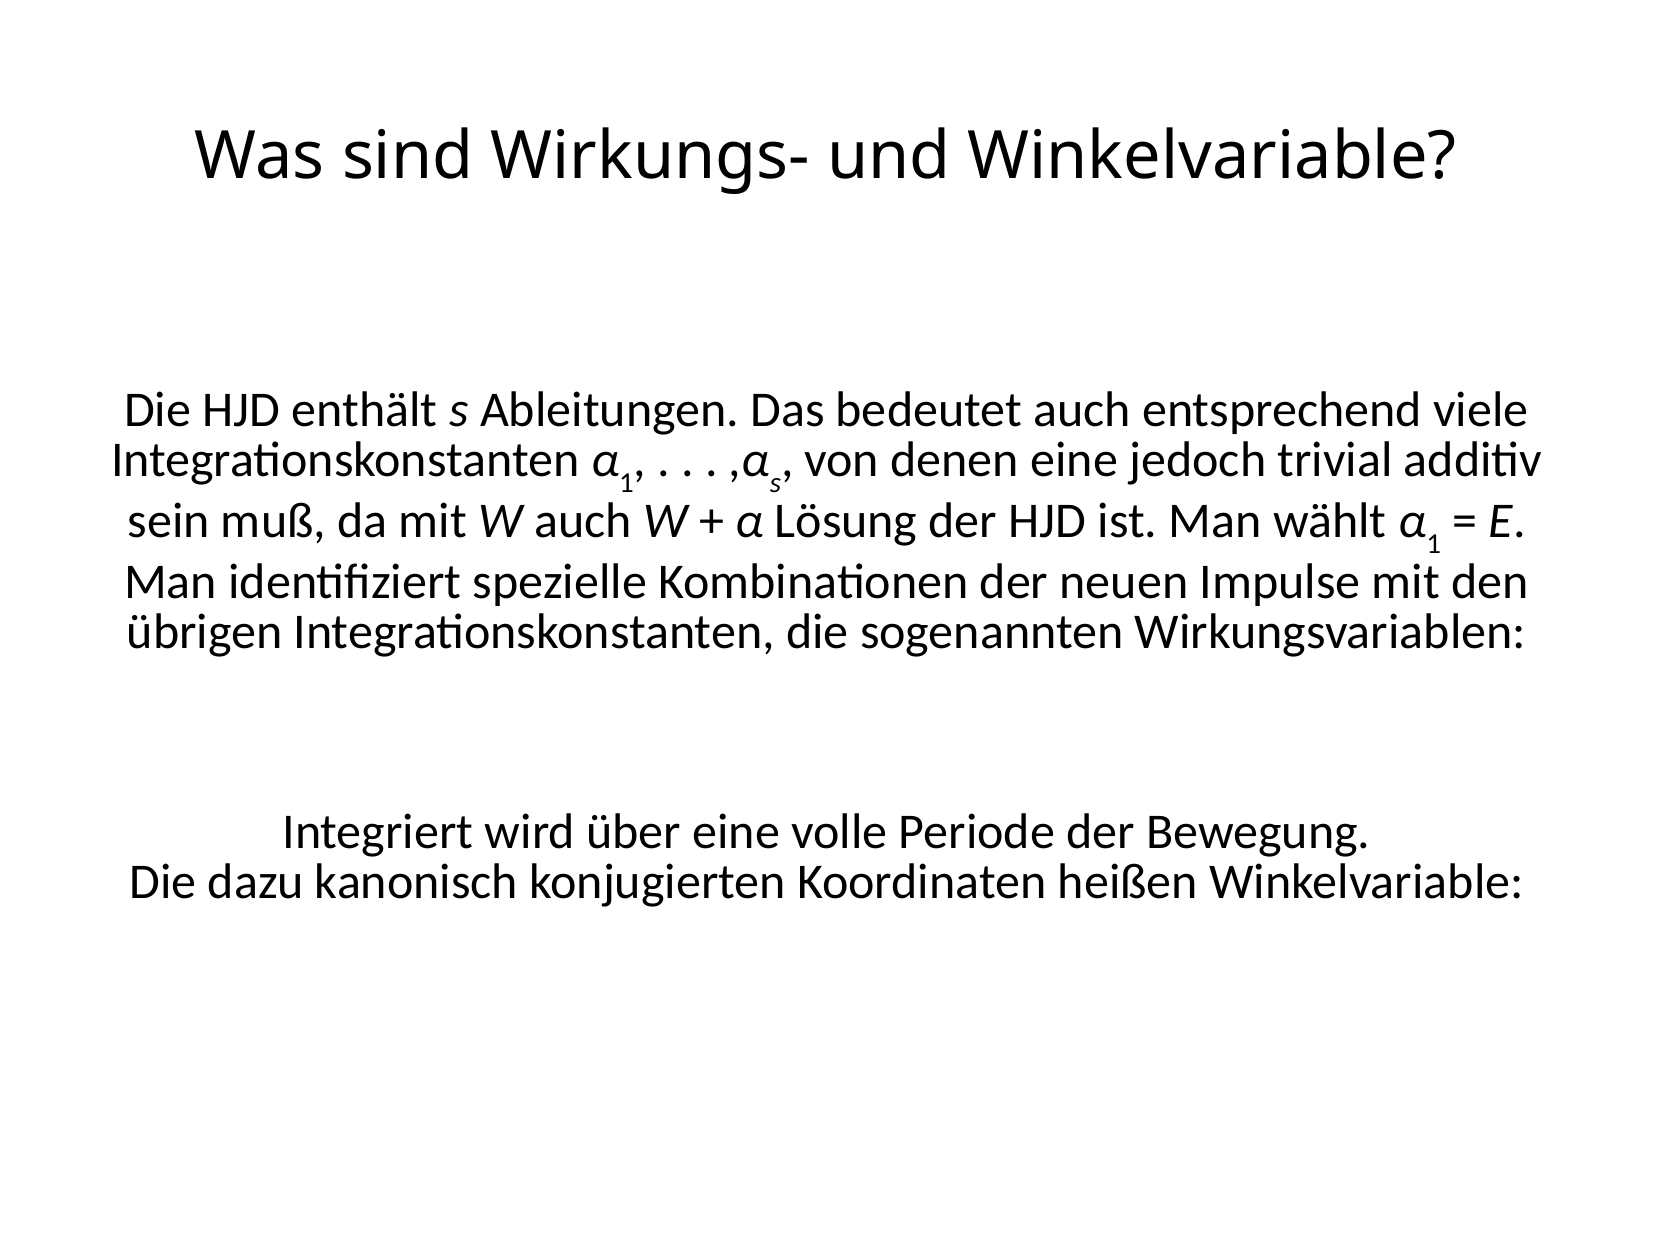

# Was sind Wirkungs- und Winkelvariable?
Die HJD enthält s Ableitungen. Das bedeutet auch entsprechend viele Integrationskonstanten α1, . . . ,αs, von denen eine jedoch trivial additiv sein muß, da mit W auch W + α Lösung der HJD ist. Man wählt α1 = E.
Man identifiziert spezielle Kombinationen der neuen Impulse mit den übrigen Integrationskonstanten, die sogenannten Wirkungsvariablen:
Integriert wird über eine volle Periode der Bewegung.
Die dazu kanonisch konjugierten Koordinaten heißen Winkelvariable: